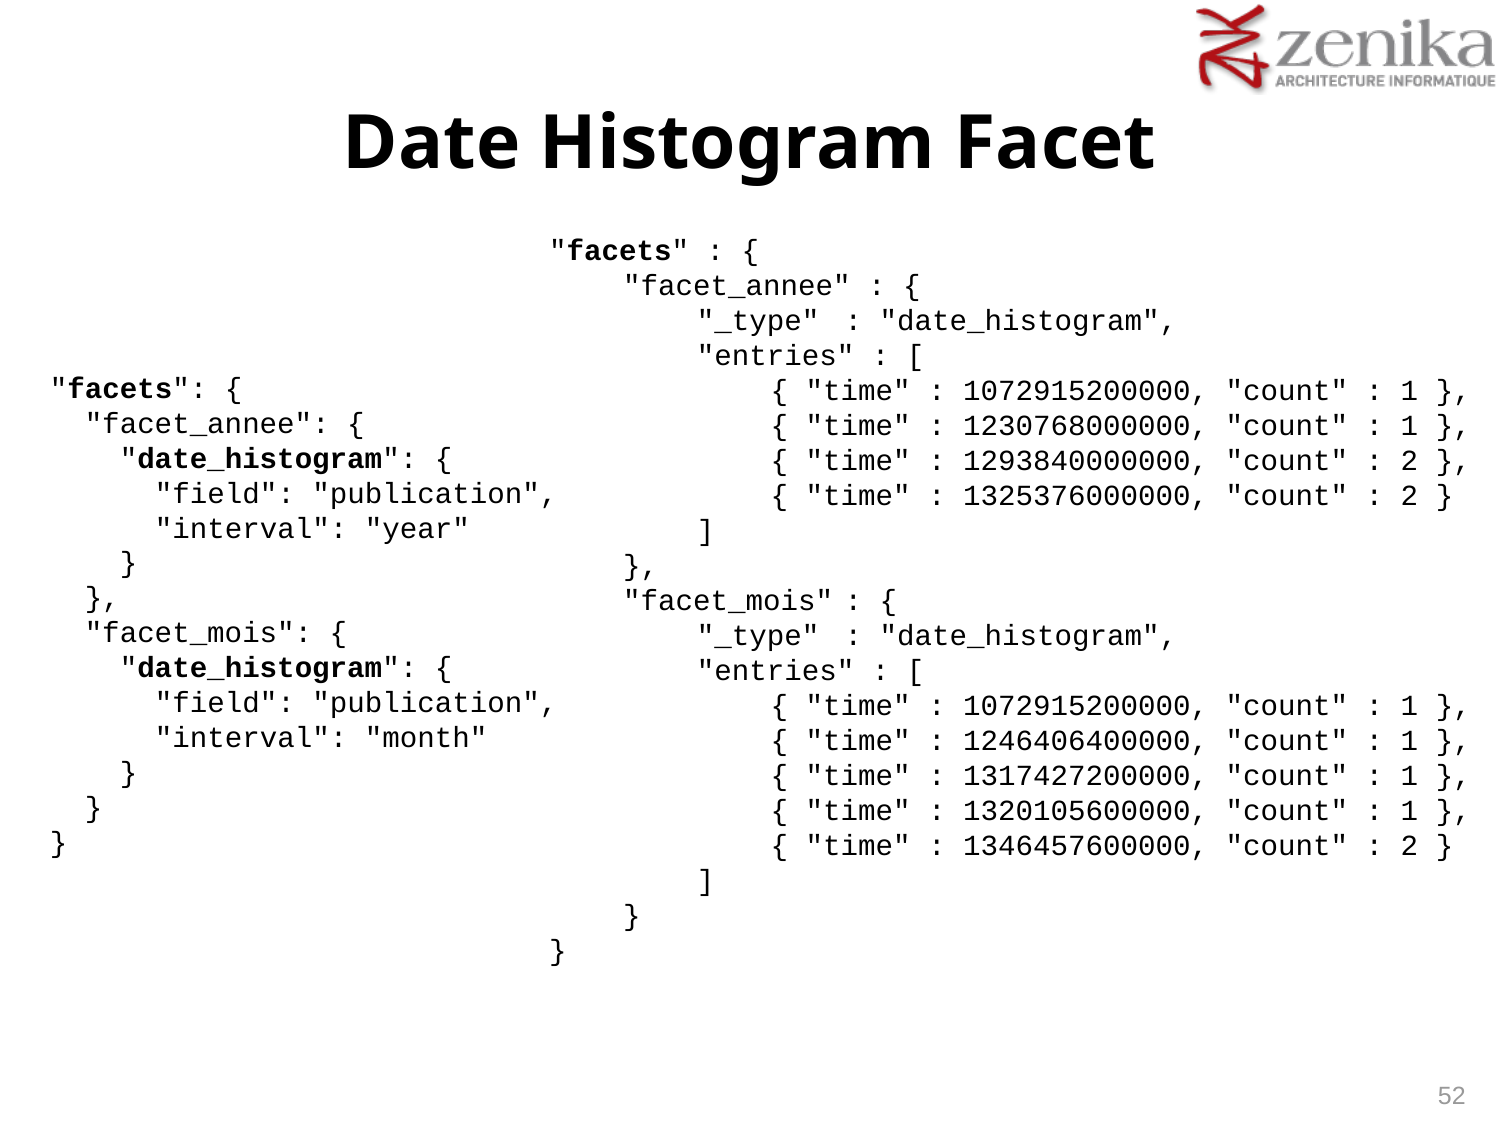

Date Histogram Facet
	"facets" : {
		"facet_annee" : {
			"_type"	: "date_histogram",
			"entries" : [
				{ "time" : 1072915200000, "count" : 1 },
				{ "time" : 1230768000000, "count" : 1 },
				{ "time" : 1293840000000, "count" : 2 },
				{ "time" : 1325376000000, "count" : 2 }
			]
		},
		"facet_mois"	: {
			"_type"	: "date_histogram",
			"entries" : [
				{ "time" : 1072915200000, "count" : 1 },
				{ "time" : 1246406400000, "count" : 1 },
				{ "time" : 1317427200000, "count" : 1 },
				{ "time" : 1320105600000, "count" : 1 },
				{ "time" : 1346457600000, "count" : 2 }
			]
		}
	}
 "facets": {
 "facet_annee": {
 "date_histogram": {
 "field": "publication",
 "interval": "year"
 }
 },
 "facet_mois": {
 "date_histogram": {
 "field": "publication",
 "interval": "month"
 }
 }
 }